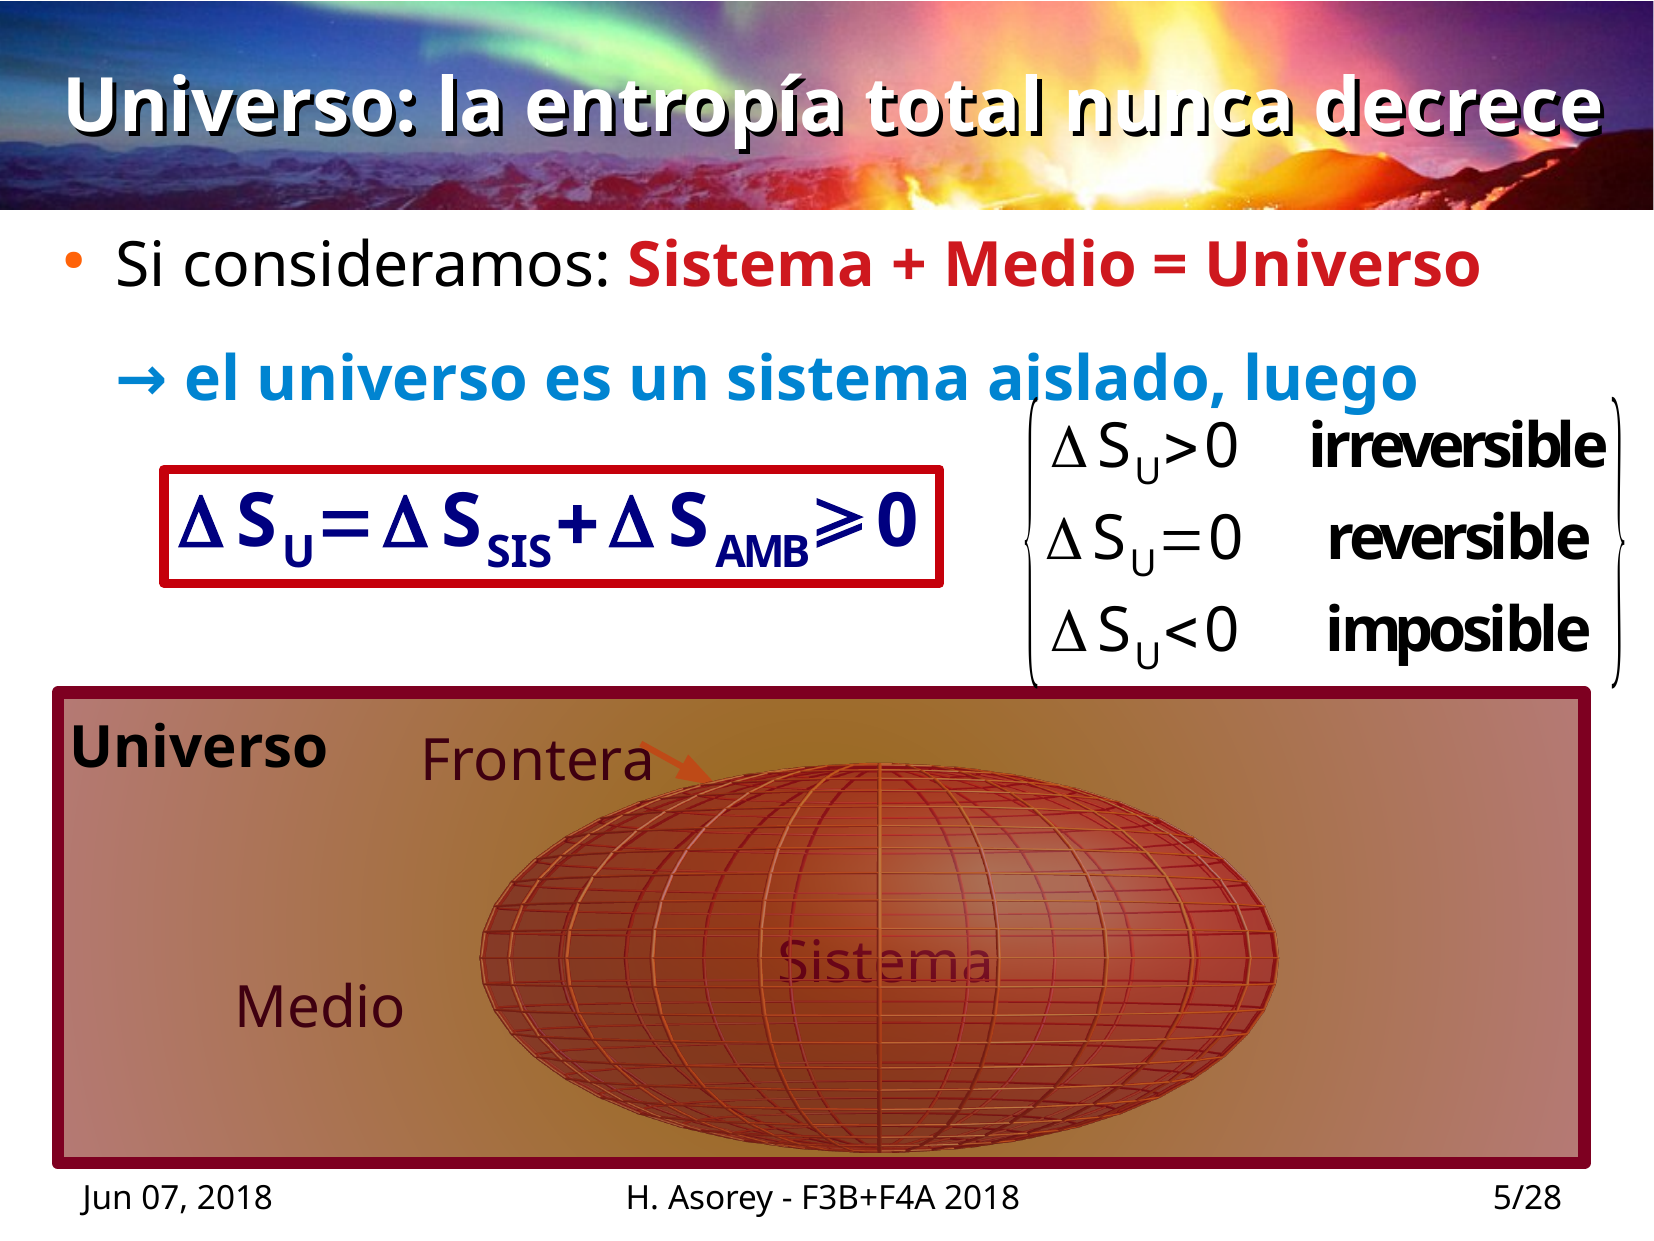

# Universo: la entropía total nunca decrece
Si consideramos: Sistema + Medio = Universo
→ el universo es un sistema aislado, luego
Universo
Frontera
Sistema
Medio
Jun 07, 2018
H. Asorey - F3B+F4A 2018
5